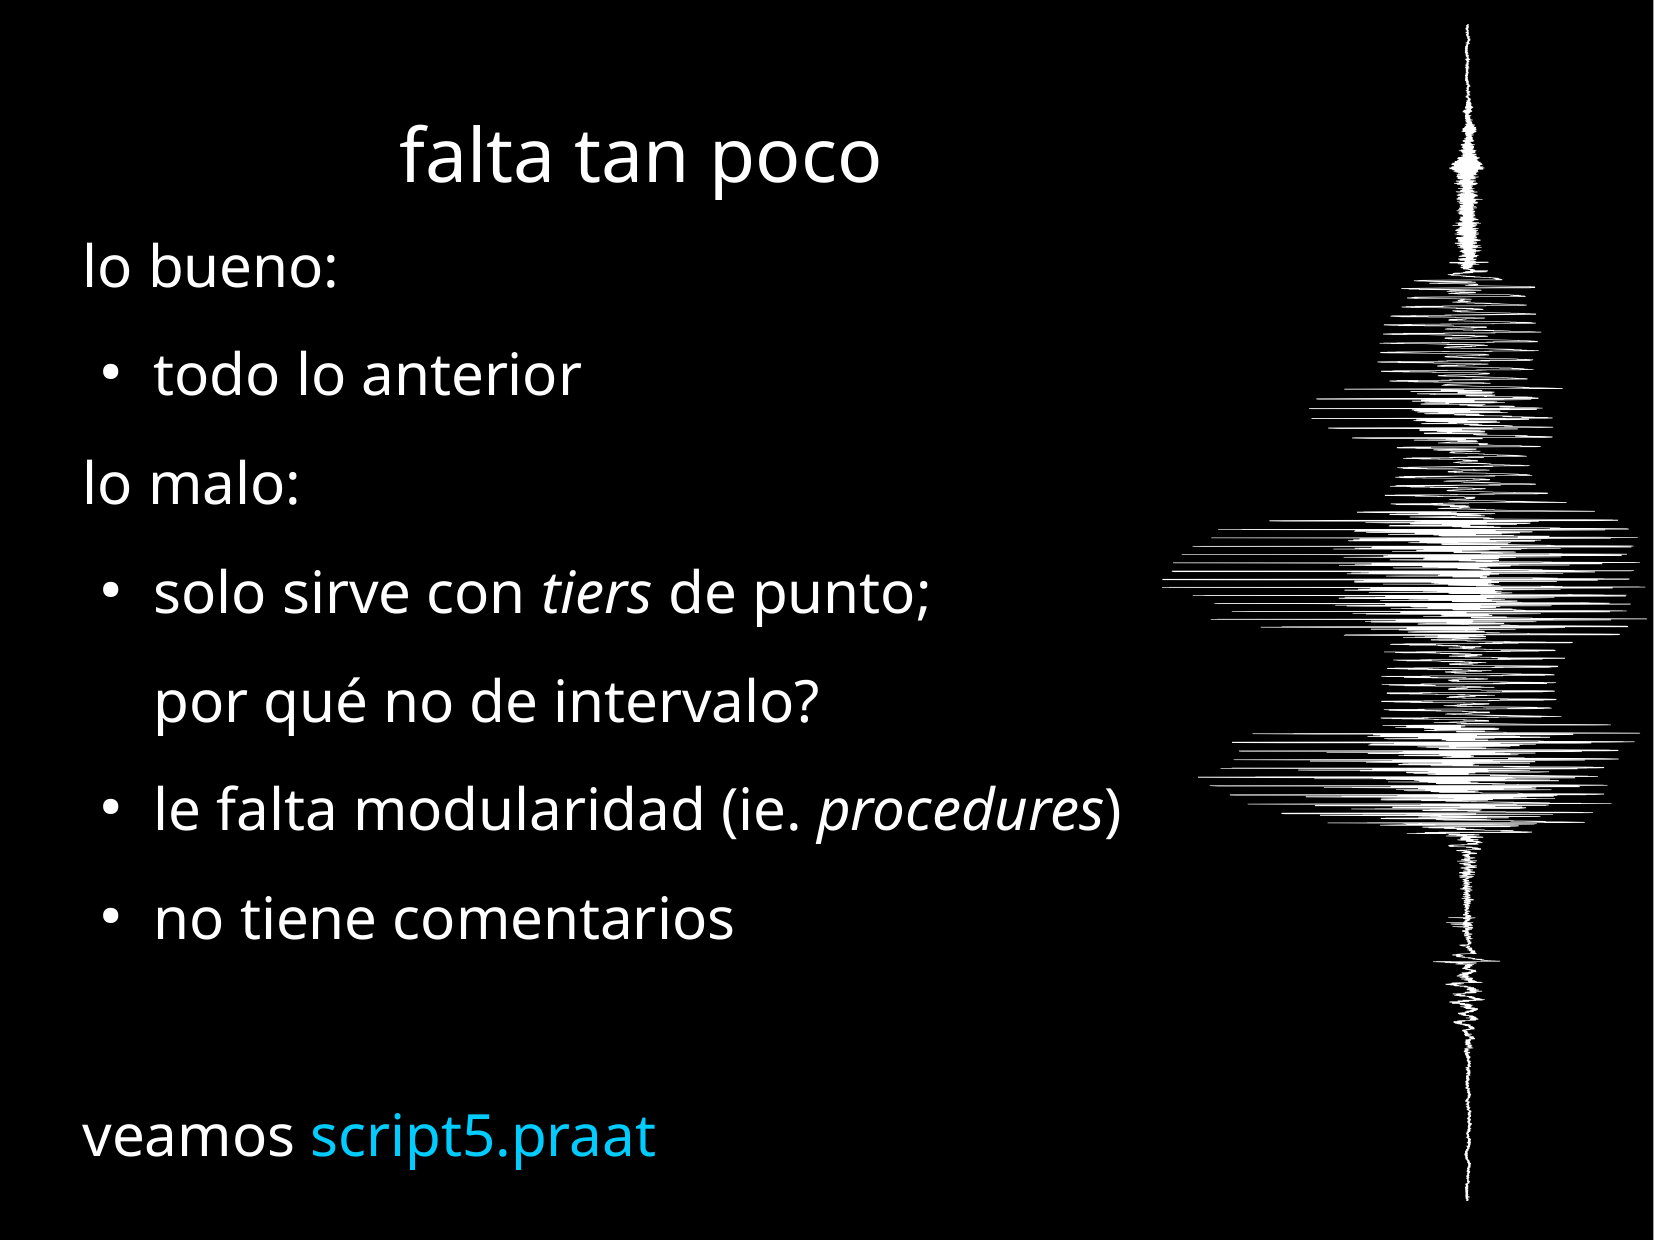

# falta tan poco
lo bueno:
todo lo anterior
lo malo:
solo sirve con tiers de punto;
por qué no de intervalo?
le falta modularidad (ie. procedures)
no tiene comentarios
veamos script5.praat